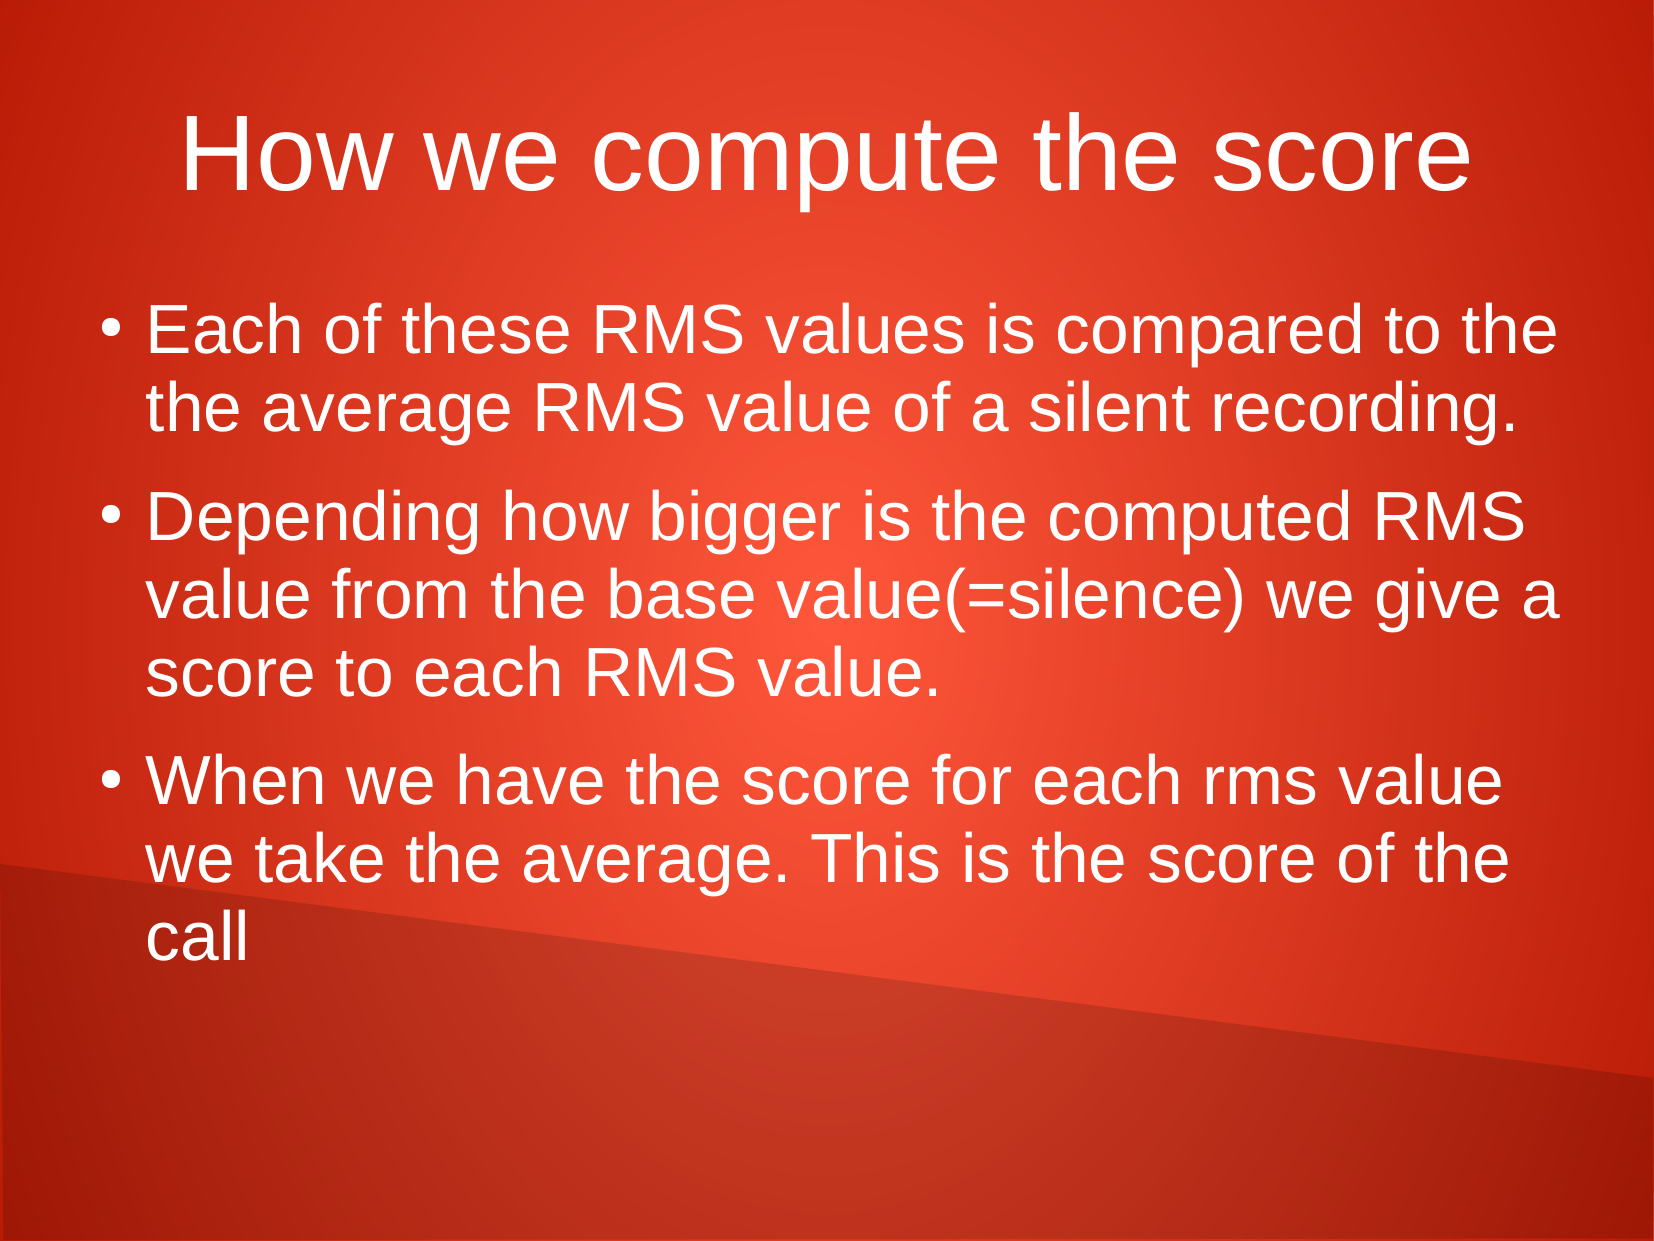

# How we compute the score
Each of these RMS values is compared to the the average RMS value of a silent recording.
Depending how bigger is the computed RMS value from the base value(=silence) we give a score to each RMS value.
When we have the score for each rms value we take the average. This is the score of the call